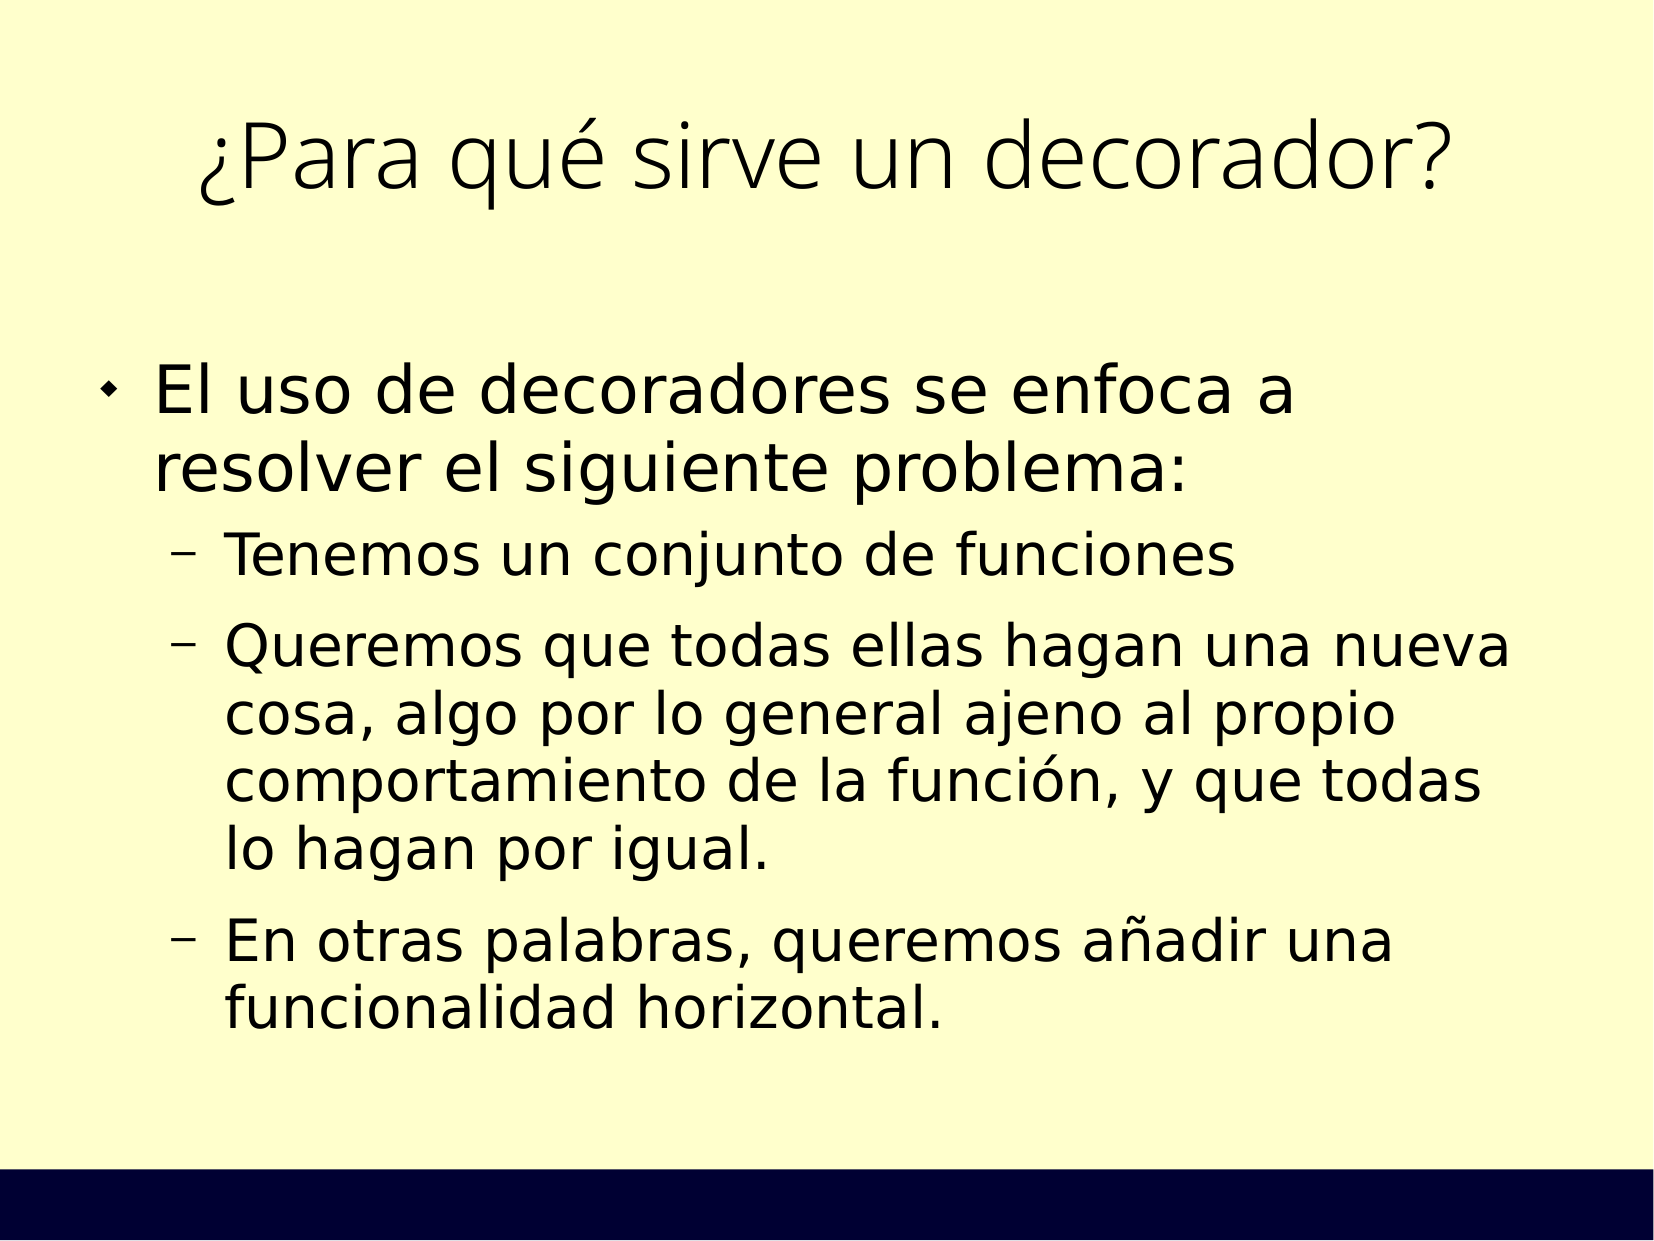

# ¿Para qué sirve un decorador?
El uso de decoradores se enfoca a resolver el siguiente problema:
Tenemos un conjunto de funciones
Queremos que todas ellas hagan una nueva cosa, algo por lo general ajeno al propio comportamiento de la función, y que todas lo hagan por igual.
En otras palabras, queremos añadir una funcionalidad horizontal.